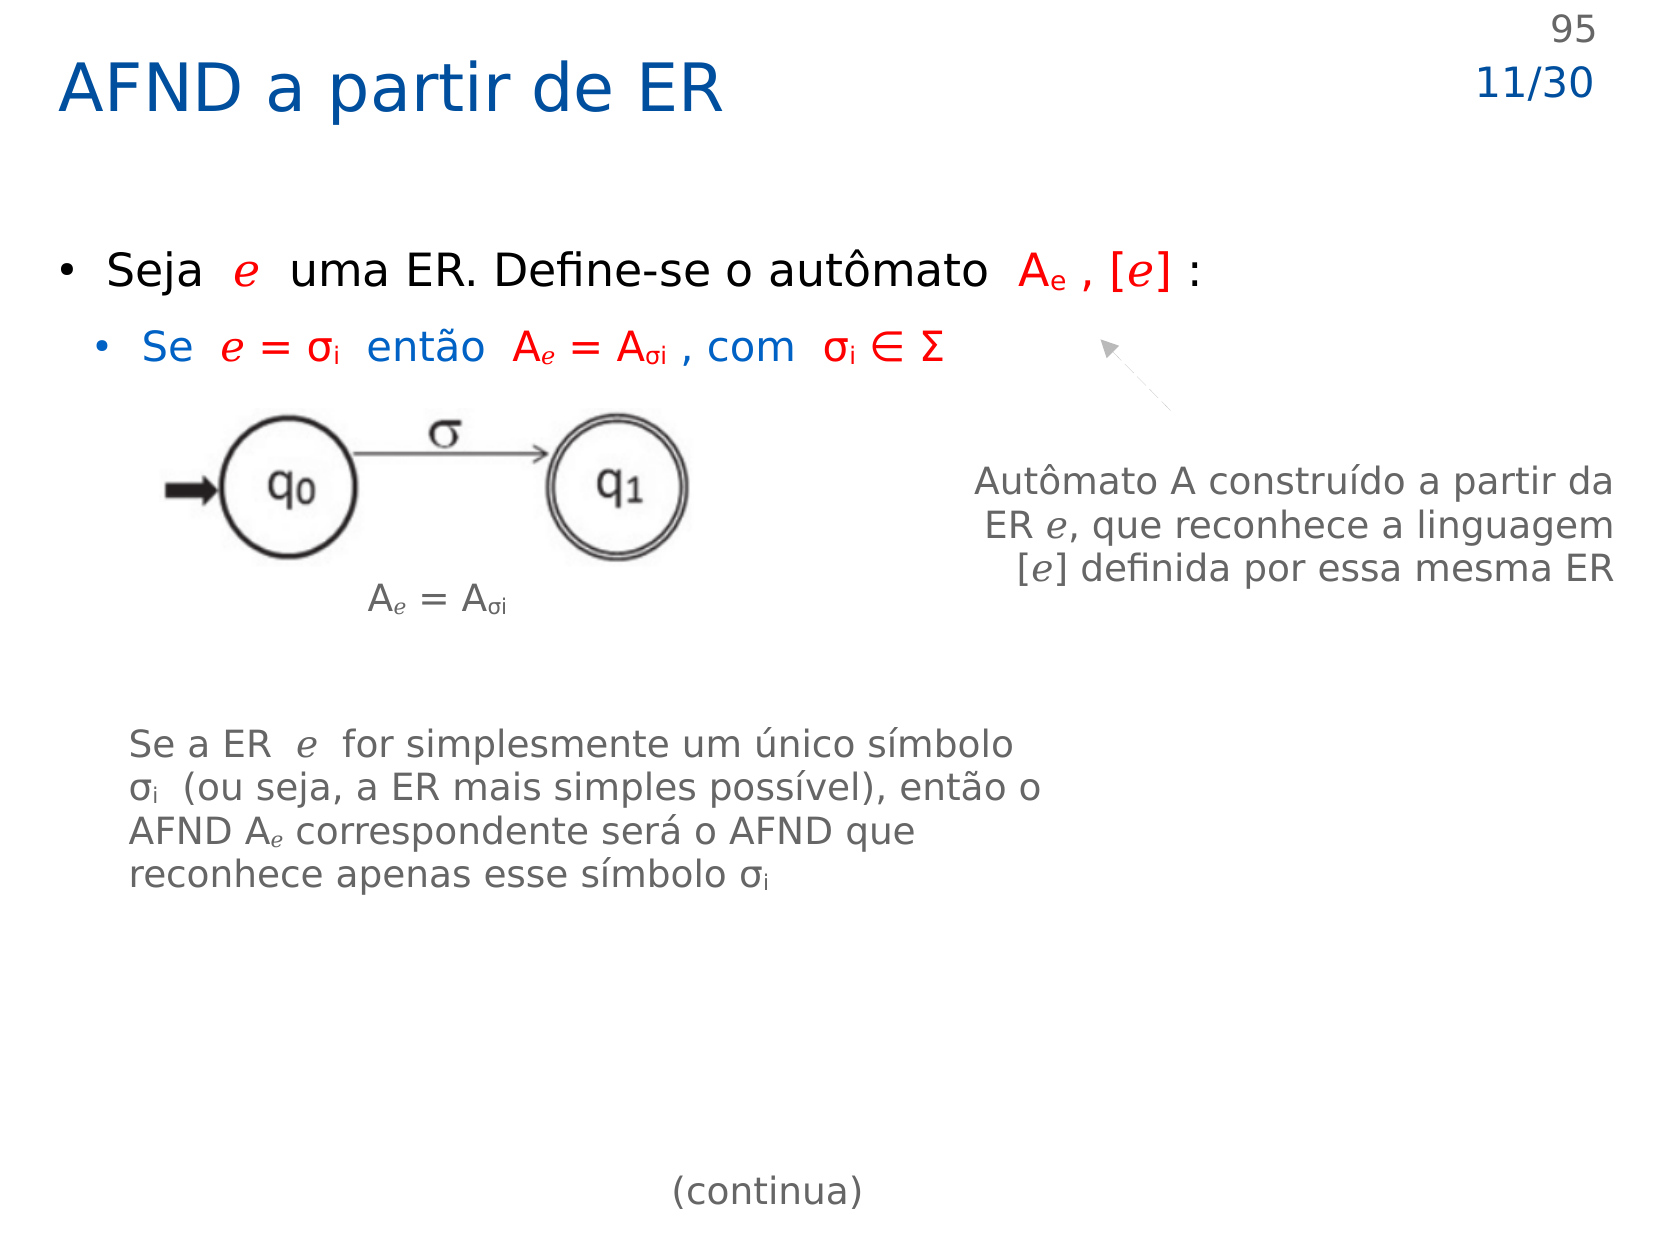

95
# AFND a partir de ER
11
Seja ℯ uma ER. Define-se o autômato Ae , [ℯ] :
Se ℯ = σi então Aℯ = Aσi , com σi ∈ Σ
Autômato A construído a partir da ER ℯ, que reconhece a linguagem [ℯ] definida por essa mesma ER
Aℯ = Aσi
Se a ER ℯ for simplesmente um único símbolo σi (ou seja, a ER mais simples possível), então o AFND Aℯ correspondente será o AFND que reconhece apenas esse símbolo σi
(continua)